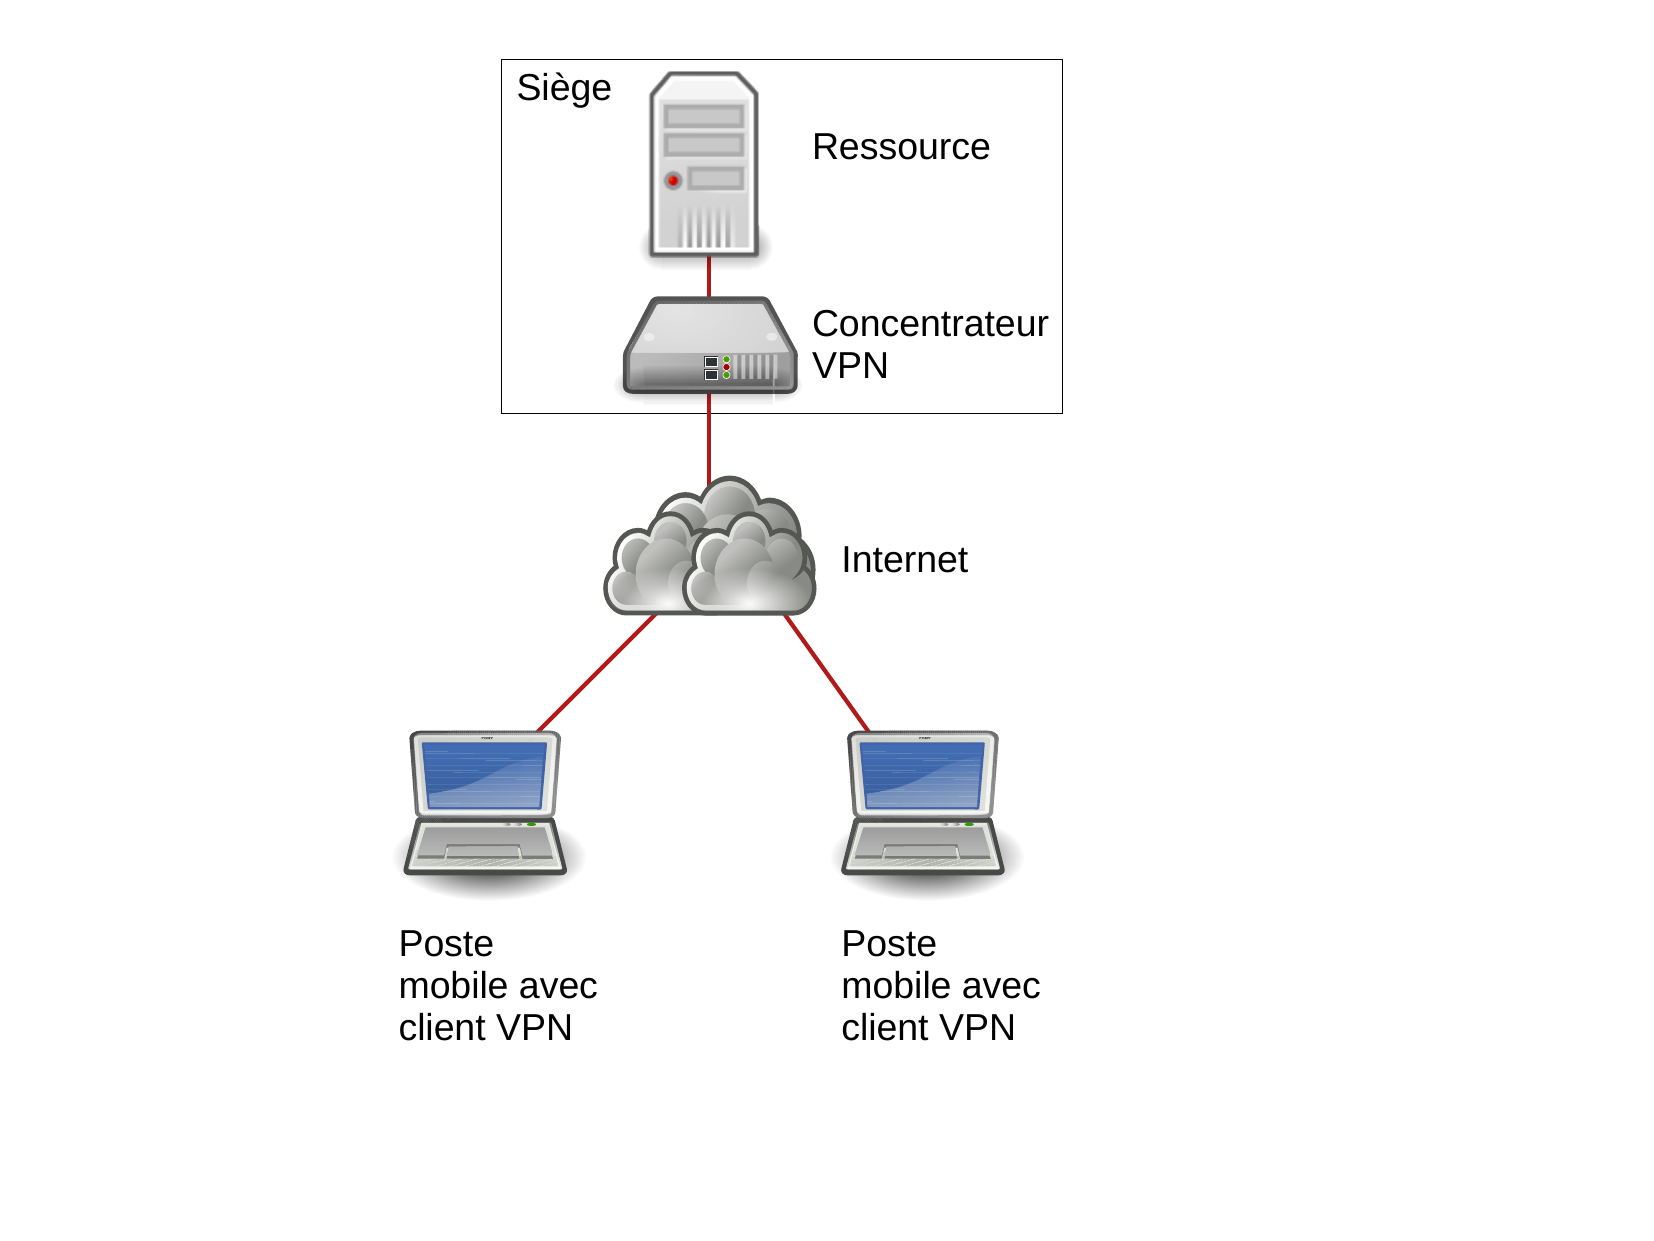

Siège
Ressource
Concentrateur VPN
Internet
Poste mobile avec client VPN
Poste mobile avec client VPN